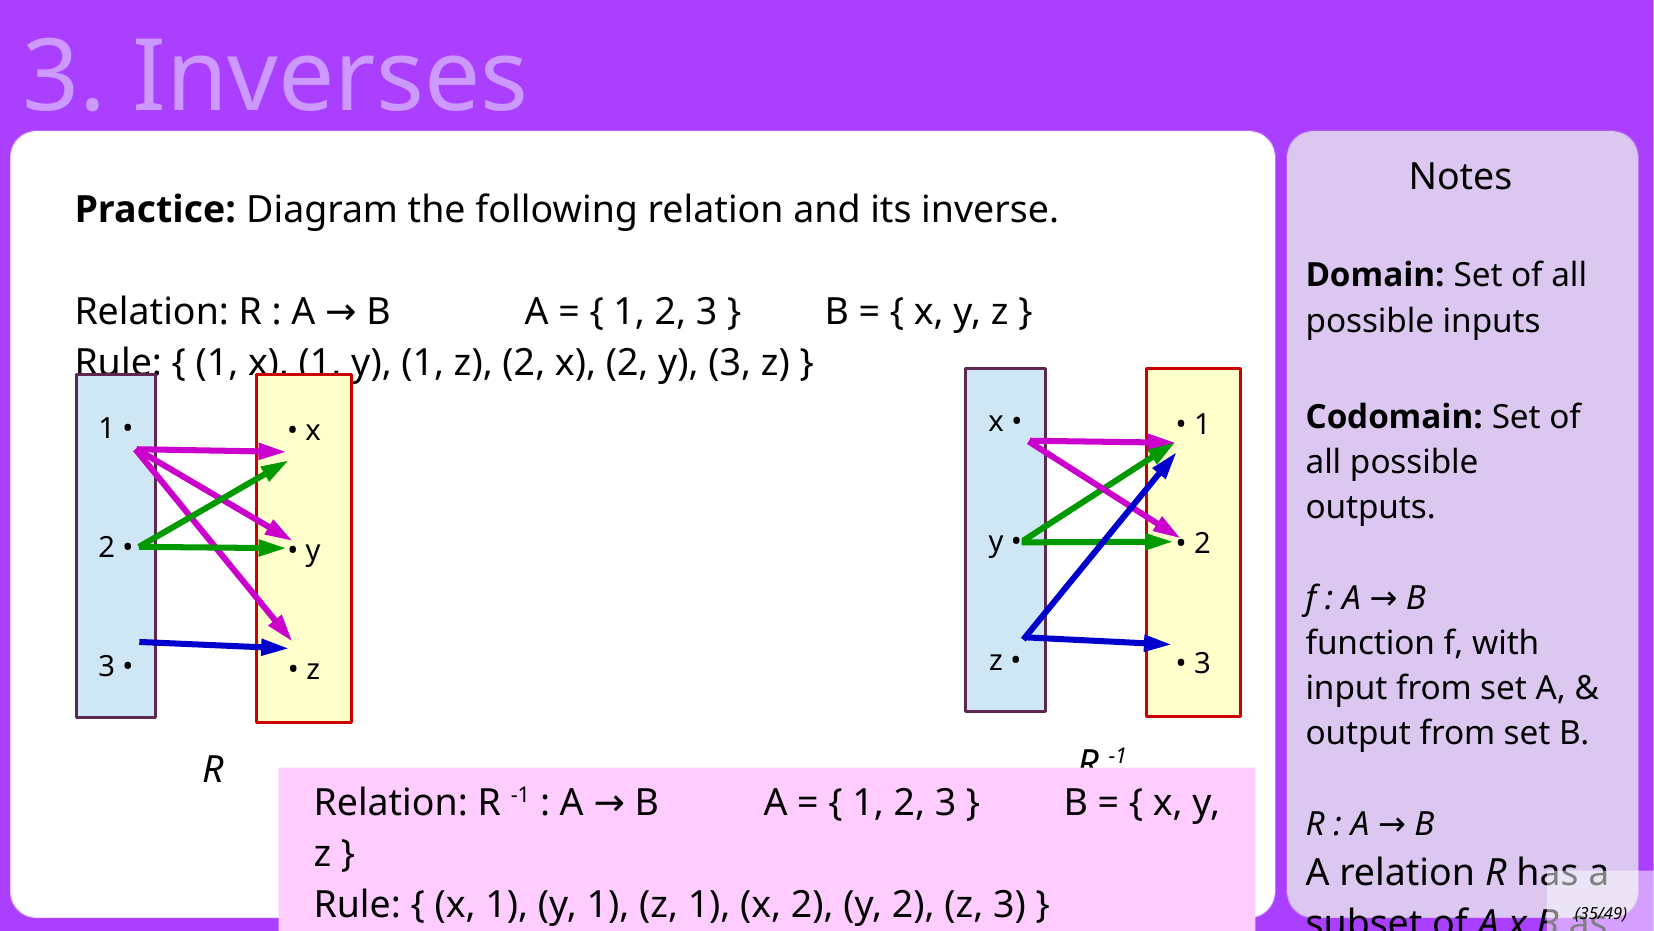

# 3. Inverses
Notes
Domain: Set of all possible inputs
Codomain: Set of all possible outputs.
f : A → B
function f, with
input from set A, &
output from set B.
R : A → B
A relation R has a subset of A x B as its rule.
Practice: Diagram the following relation and its inverse.
Relation: R : A → B		A = { 1, 2, 3 }		B = { x, y, z }
Rule: { (1, x), (1, y), (1, z), (2, x), (2, y), (3, z) }
x •
y •
z •
• 1
• 2
• 3
1 •
2 •
3 •
• x
• y
• z
R -1
R
Relation: R -1 : A → B		A = { 1, 2, 3 }		B = { x, y, z }
Rule: { (x, 1), (y, 1), (z, 1), (x, 2), (y, 2), (z, 3) }